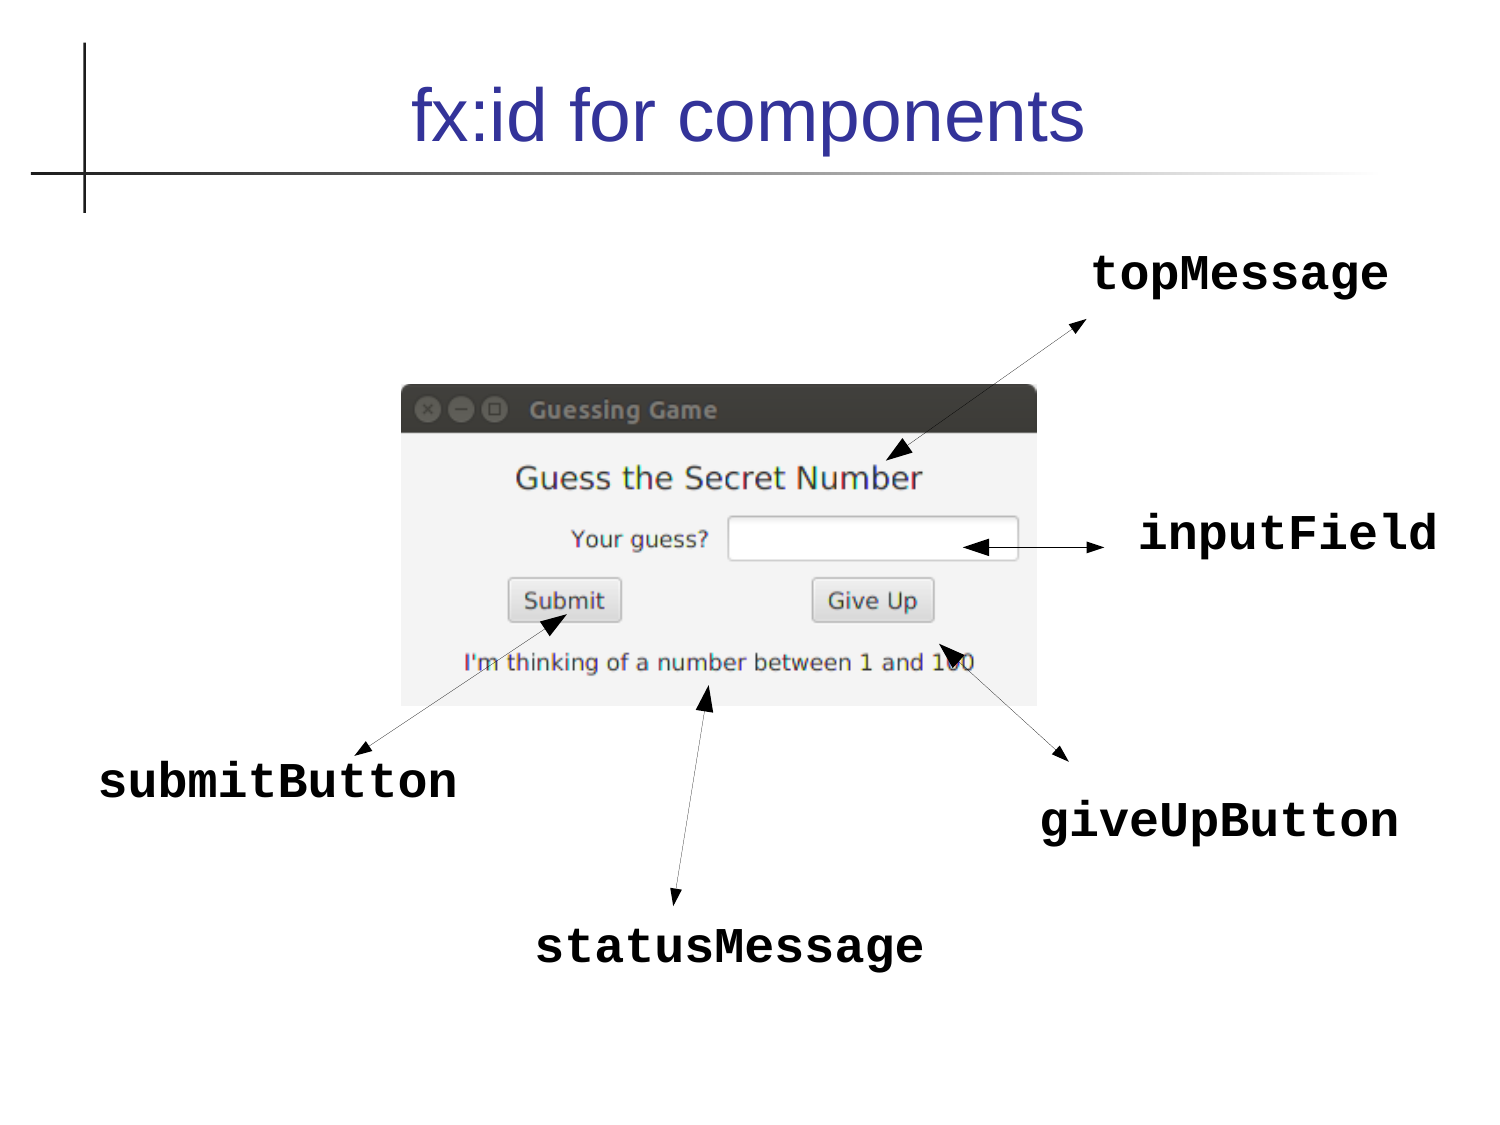

# fx:id for components
topMessage
inputField
submitButton
giveUpButton
statusMessage